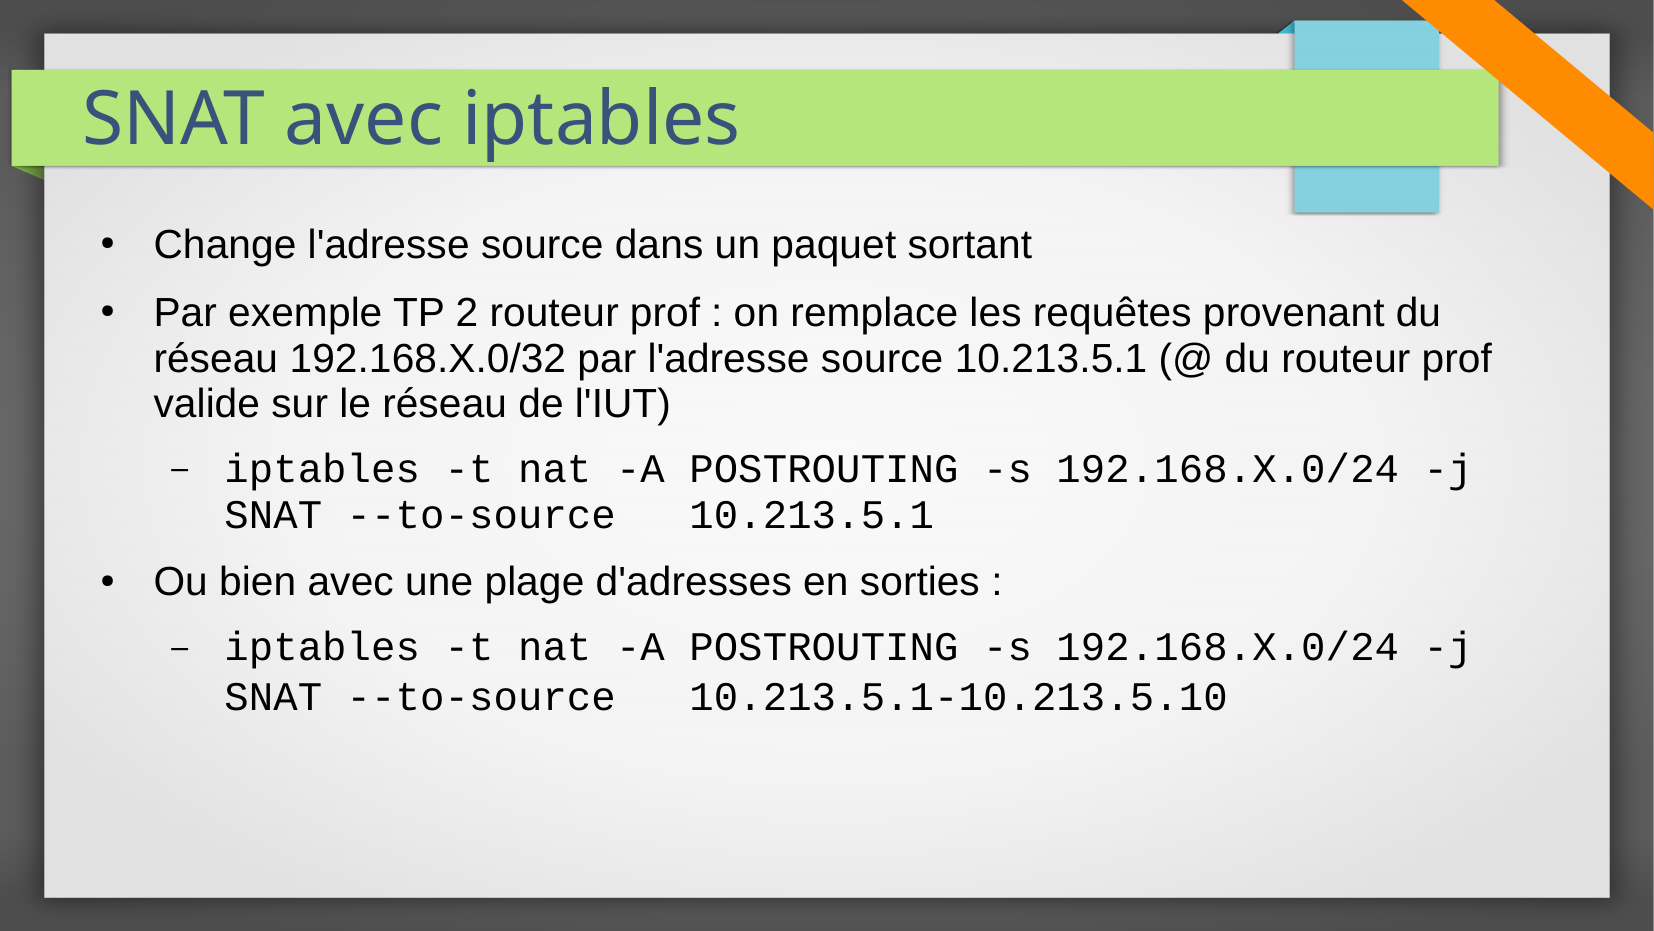

# SNAT avec iptables
Change l'adresse source dans un paquet sortant
Par exemple TP 2 routeur prof : on remplace les requêtes provenant du réseau 192.168.X.0/32 par l'adresse source 10.213.5.1 (@ du routeur prof valide sur le réseau de l'IUT)
iptables -t nat -A POSTROUTING -s 192.168.X.0/24 -j SNAT --to-source 10.213.5.1
Ou bien avec une plage d'adresses en sorties :
iptables -t nat -A POSTROUTING -s 192.168.X.0/24 -j SNAT --to-source 10.213.5.1-10.213.5.10